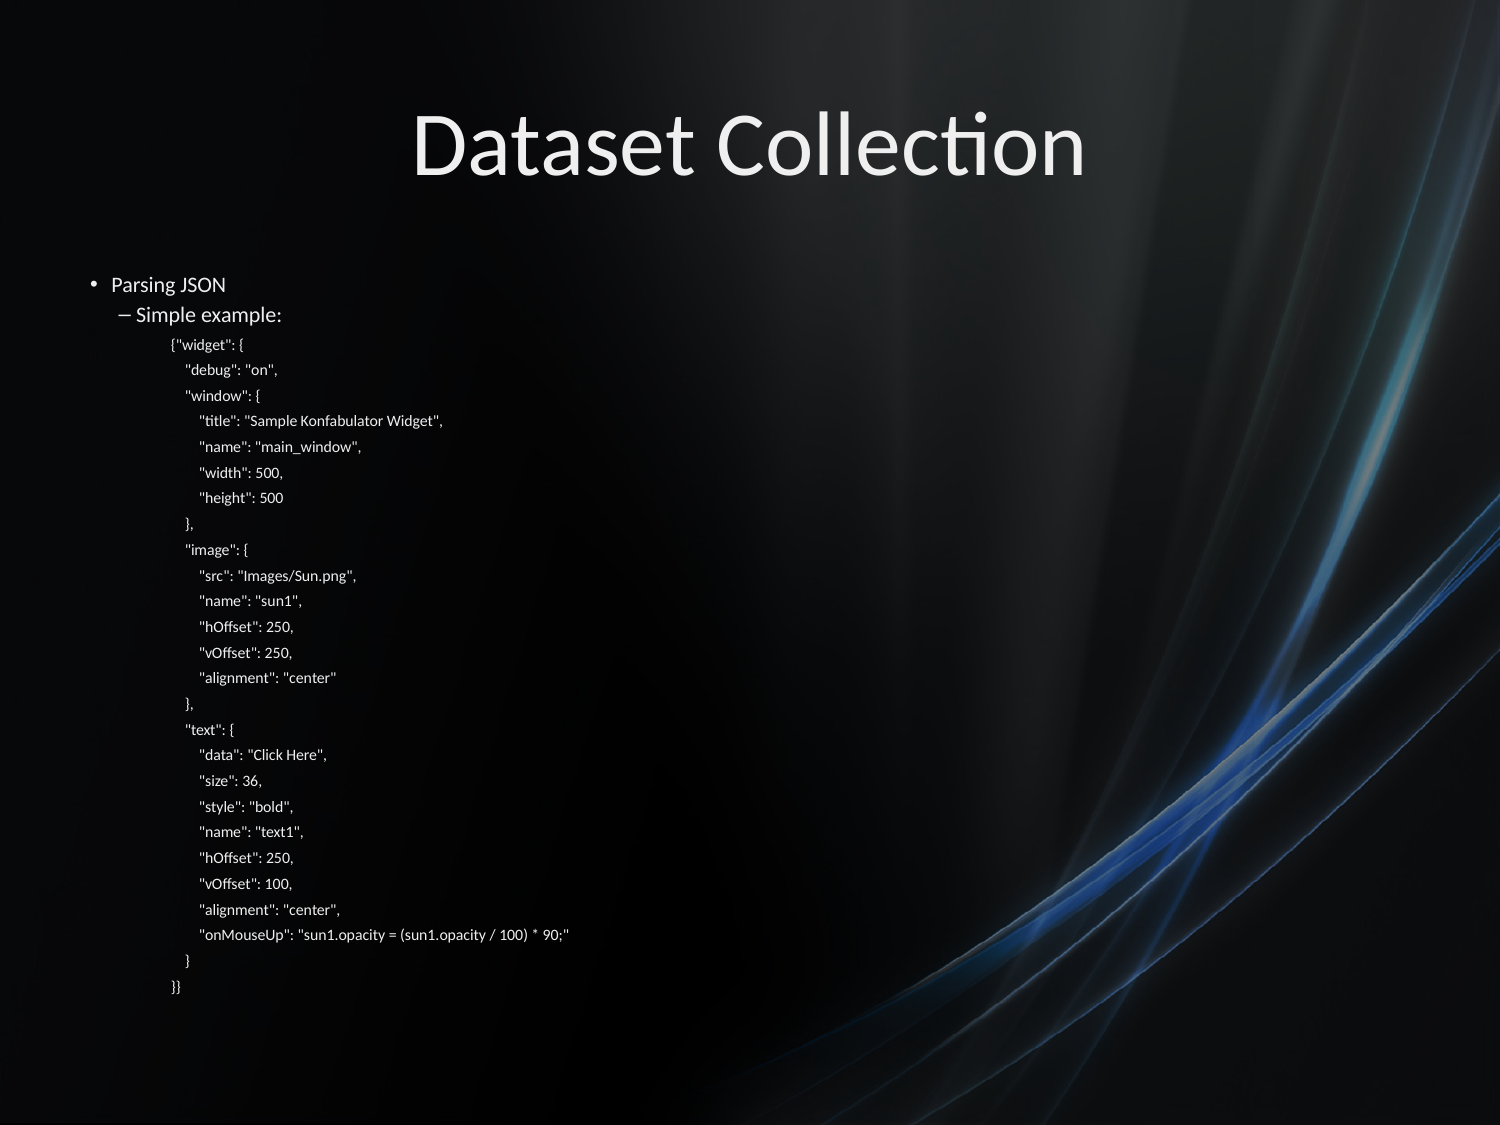

# Dataset Collection
Parsing JSON
Simple example:
{"widget": {
 "debug": "on",
 "window": {
 "title": "Sample Konfabulator Widget",
 "name": "main_window",
 "width": 500,
 "height": 500
 },
 "image": {
 "src": "Images/Sun.png",
 "name": "sun1",
 "hOffset": 250,
 "vOffset": 250,
 "alignment": "center"
 },
 "text": {
 "data": "Click Here",
 "size": 36,
 "style": "bold",
 "name": "text1",
 "hOffset": 250,
 "vOffset": 100,
 "alignment": "center",
 "onMouseUp": "sun1.opacity = (sun1.opacity / 100) * 90;"
 }
}}